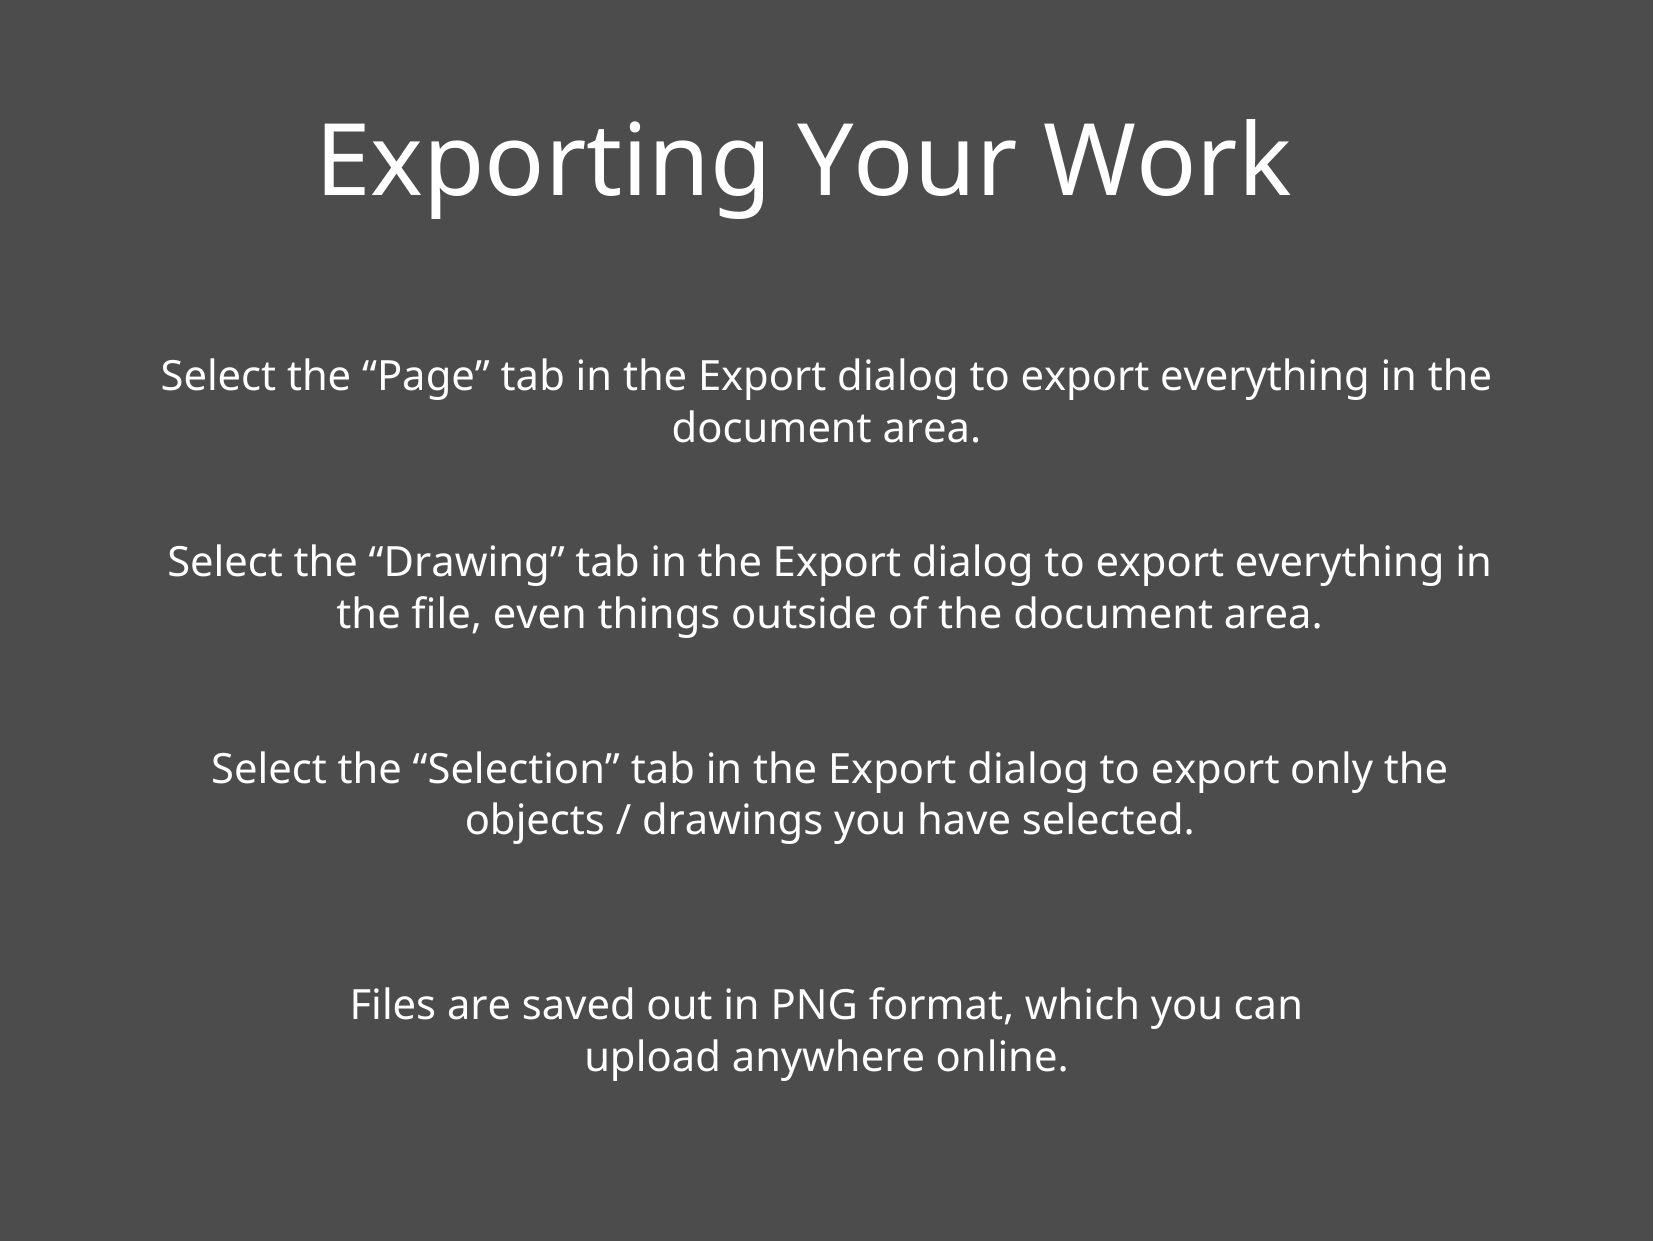

# Exporting Your Work
Select the “Page” tab in the Export dialog to export everything in the document area.
Select the “Drawing” tab in the Export dialog to export everything in the file, even things outside of the document area.
Select the “Selection” tab in the Export dialog to export only the objects / drawings you have selected.
Files are saved out in PNG format, which you can upload anywhere online.